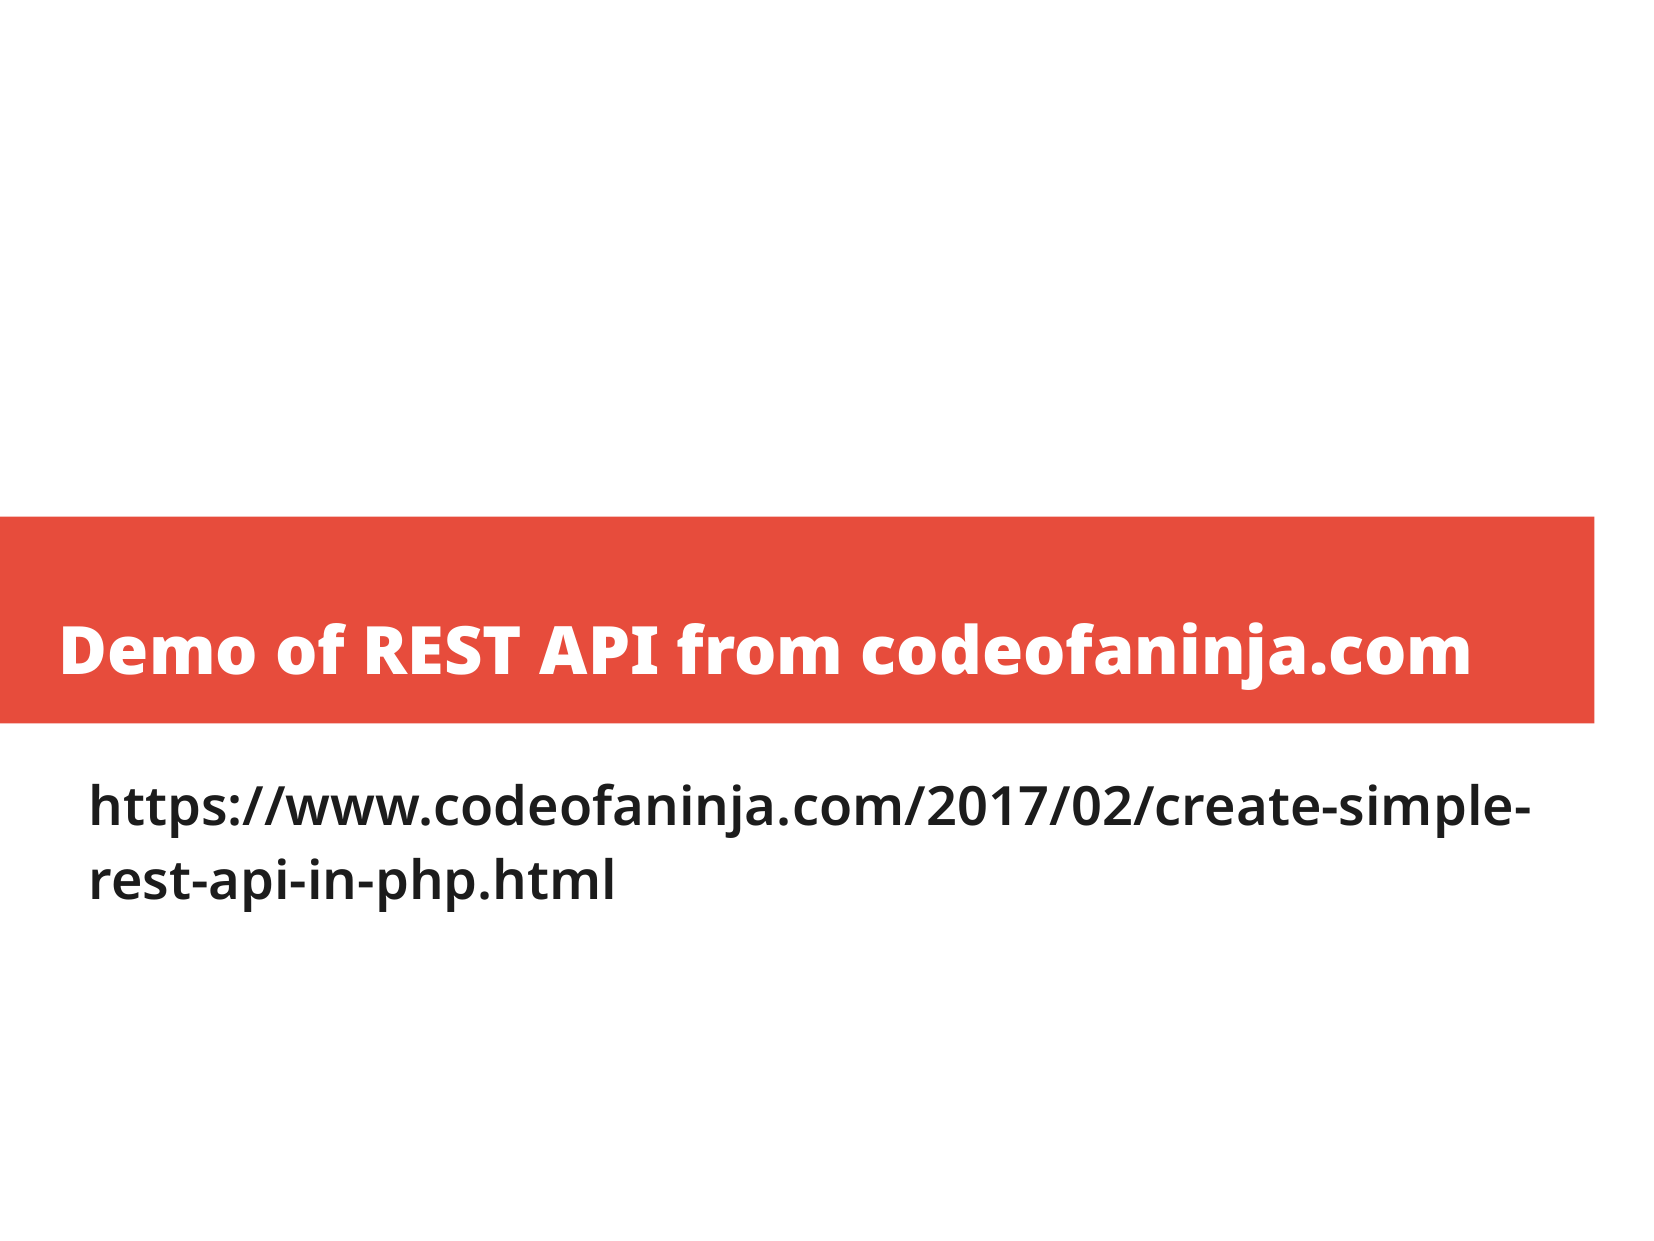

# Demo of REST API from codeofaninja.com
https://www.codeofaninja.com/2017/02/create-simple-rest-api-in-php.html
14